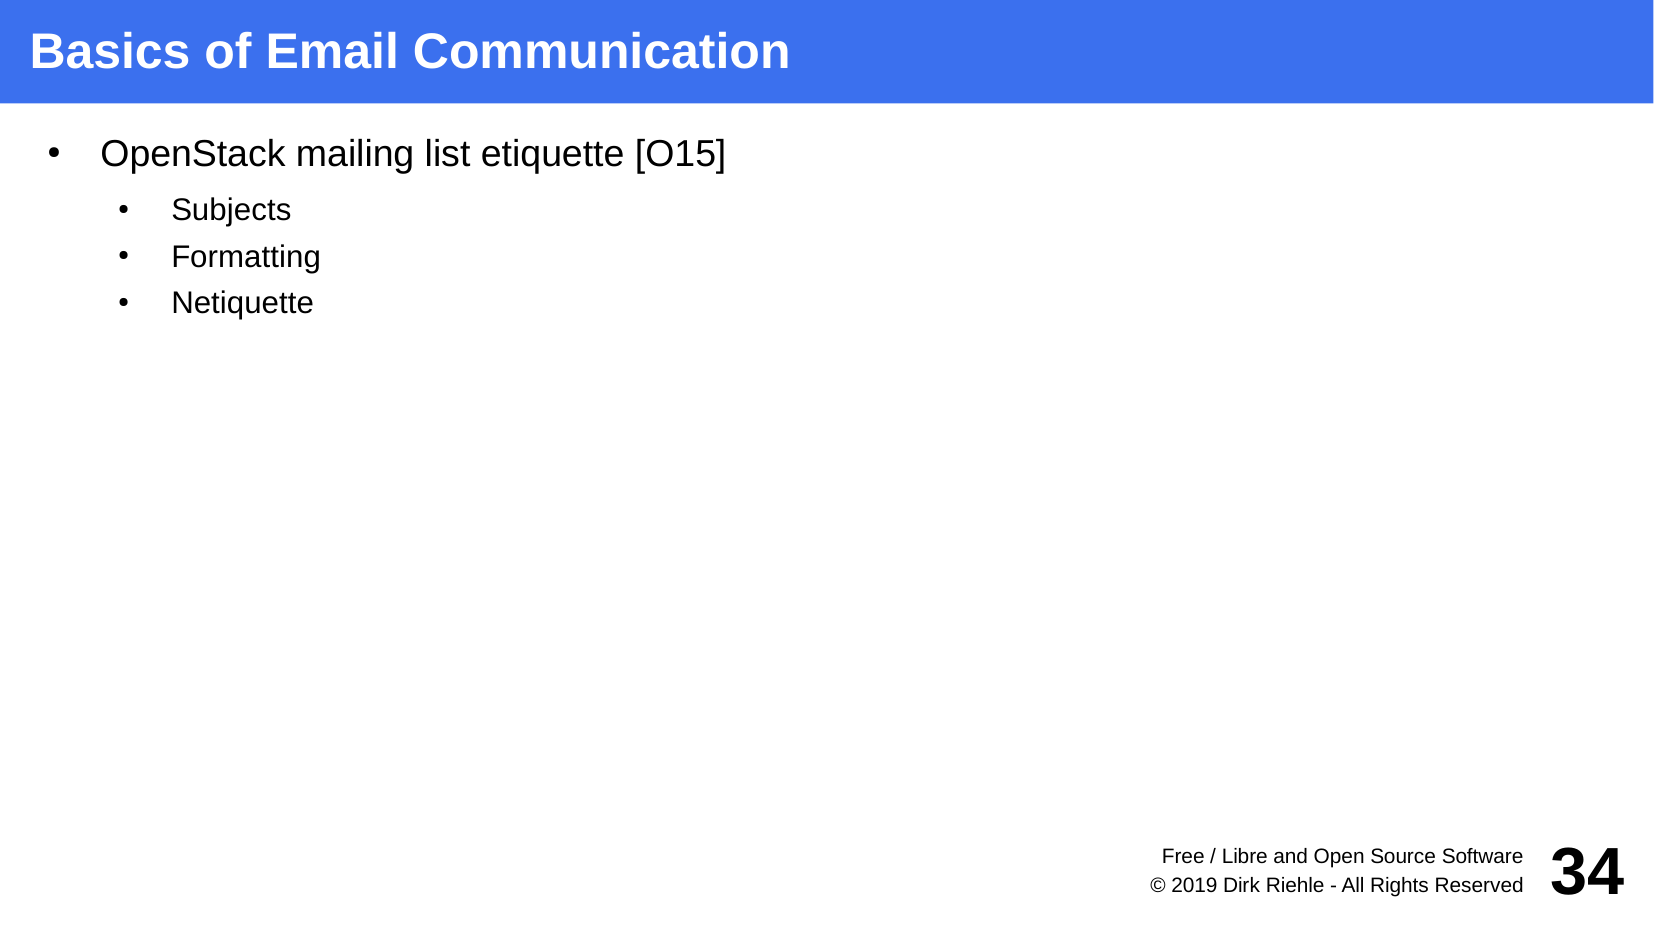

# Basics of Email Communication
OpenStack mailing list etiquette [O15]
Subjects
Formatting
Netiquette
Free / Libre and Open Source Software
34
© 2019 Dirk Riehle - All Rights Reserved